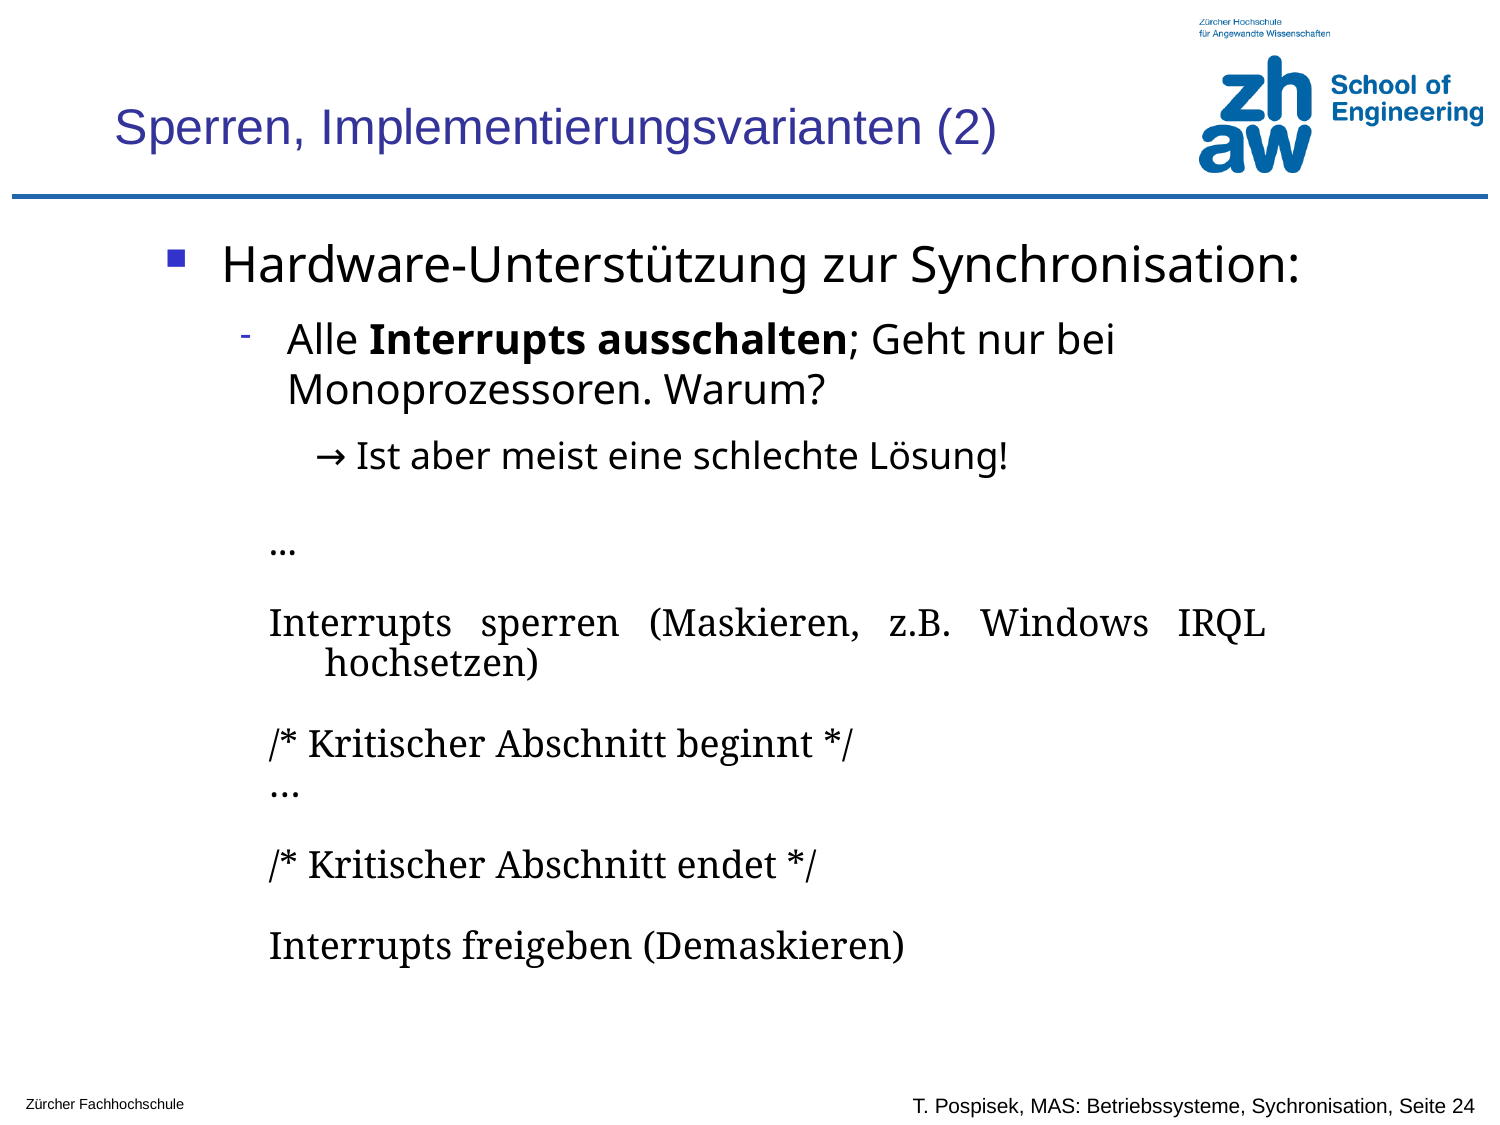

# Sperren, Implementierungsvarianten (2)
Hardware-Unterstützung zur Synchronisation:
Alle Interrupts ausschalten; Geht nur bei Monoprozessoren. Warum?
→ Ist aber meist eine schlechte Lösung!
...
Interrupts sperren (Maskieren, z.B. Windows IRQL hochsetzen)
/* Kritischer Abschnitt beginnt */
…
/* Kritischer Abschnitt endet */
Interrupts freigeben (Demaskieren)